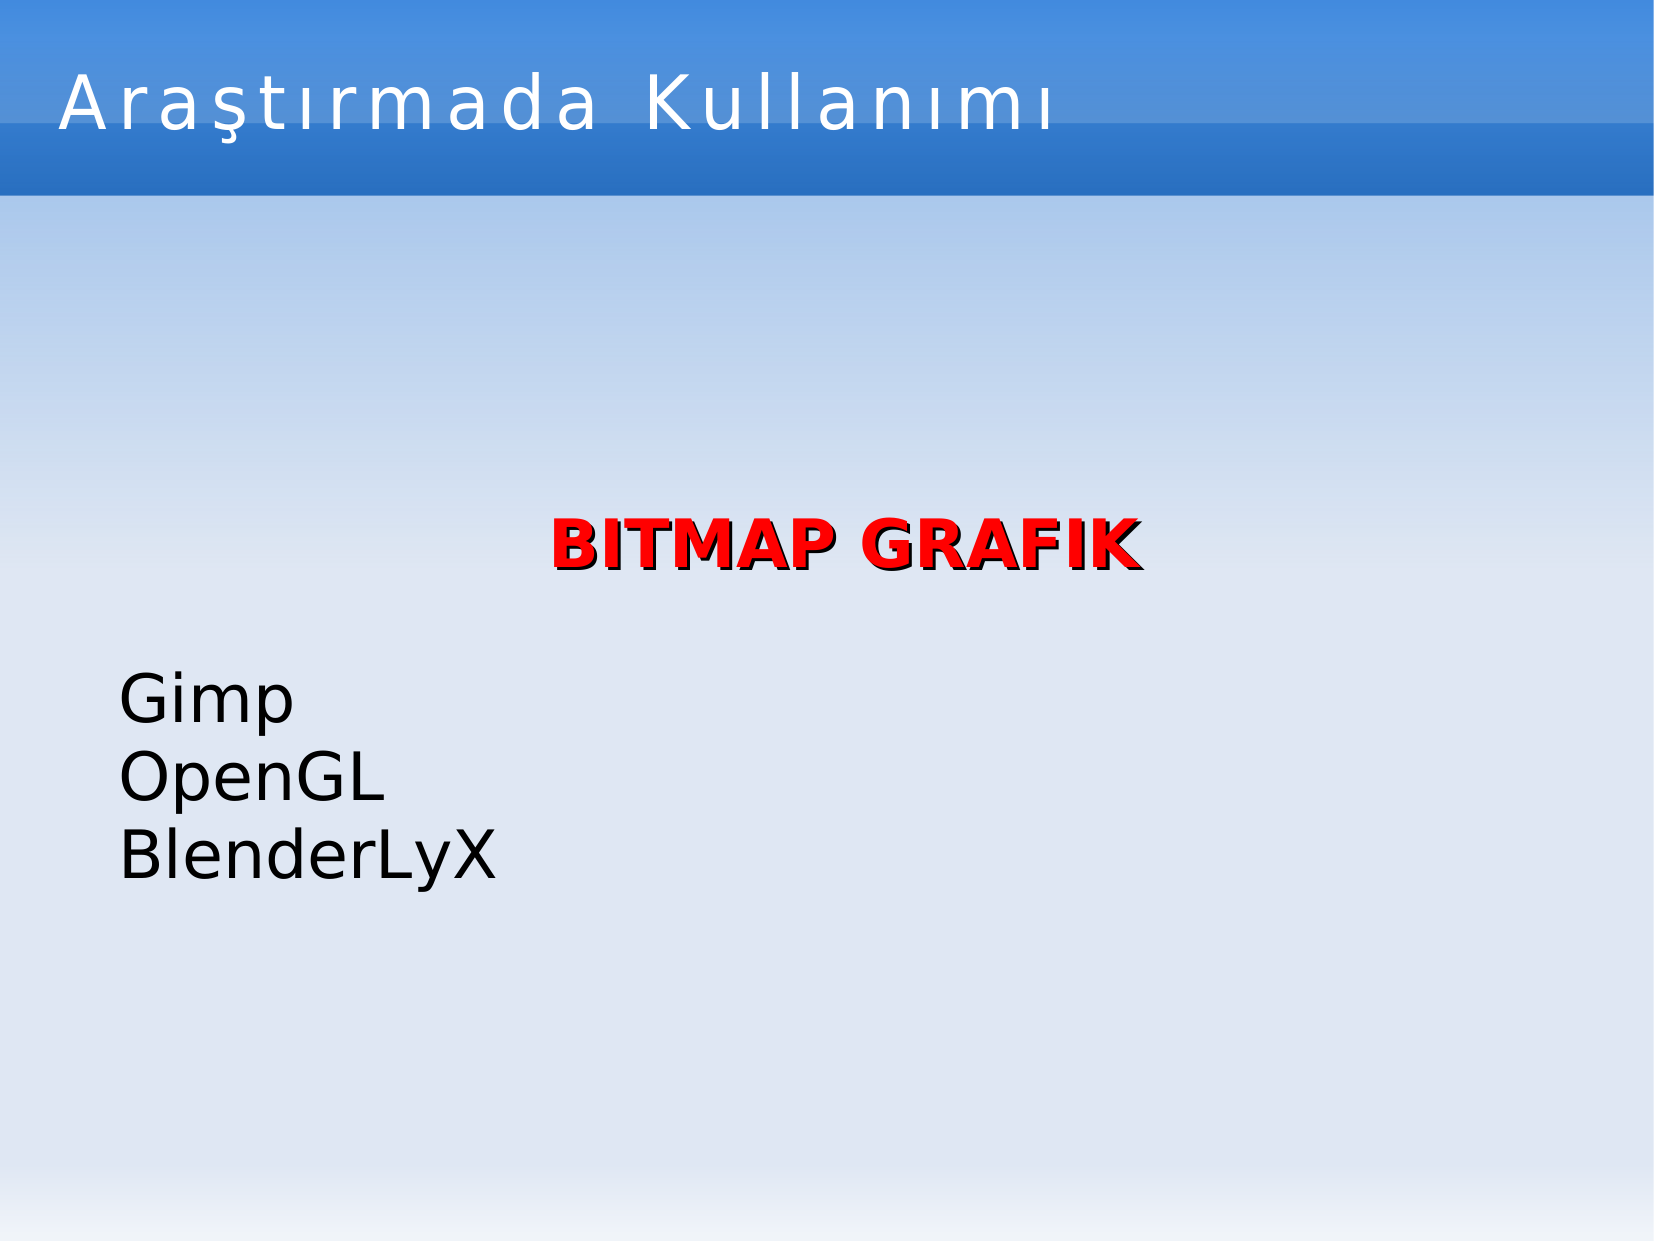

# Araştırmada Kullanımı
BITMAP GRAFIK
Gimp
OpenGL
BlenderLyX